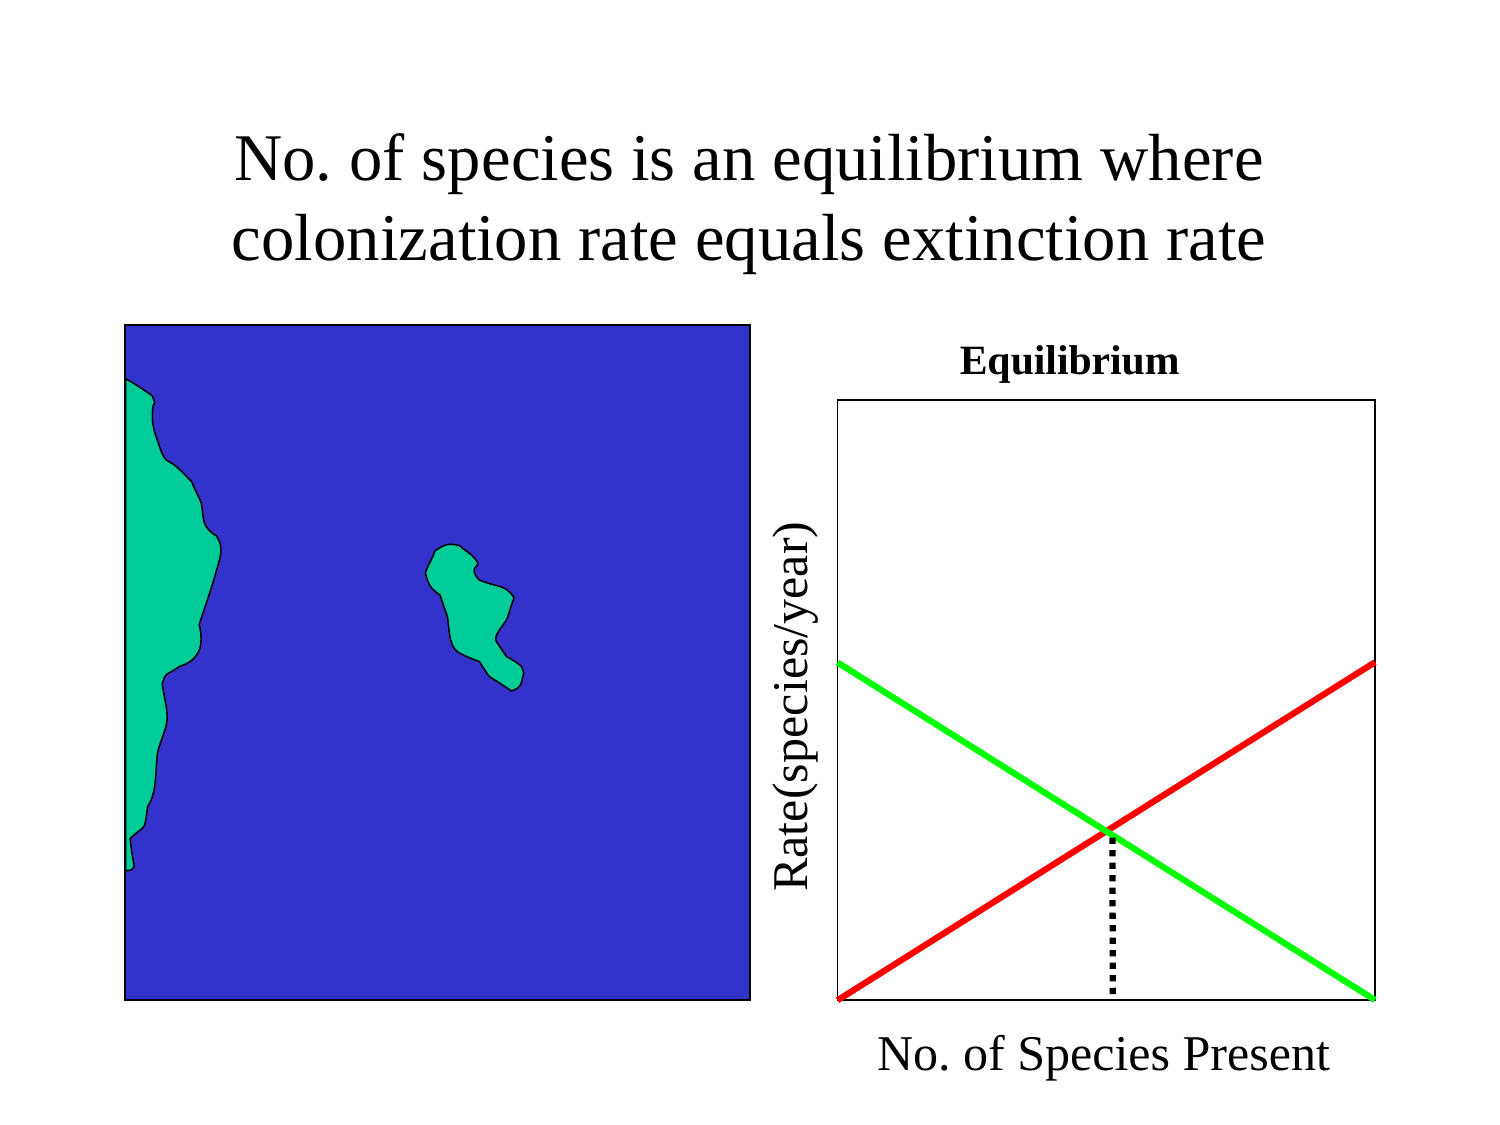

# No. of species is an equilibrium where colonization rate equals extinction rate
Equilibrium
Rate(species/year)
No. of Species Present